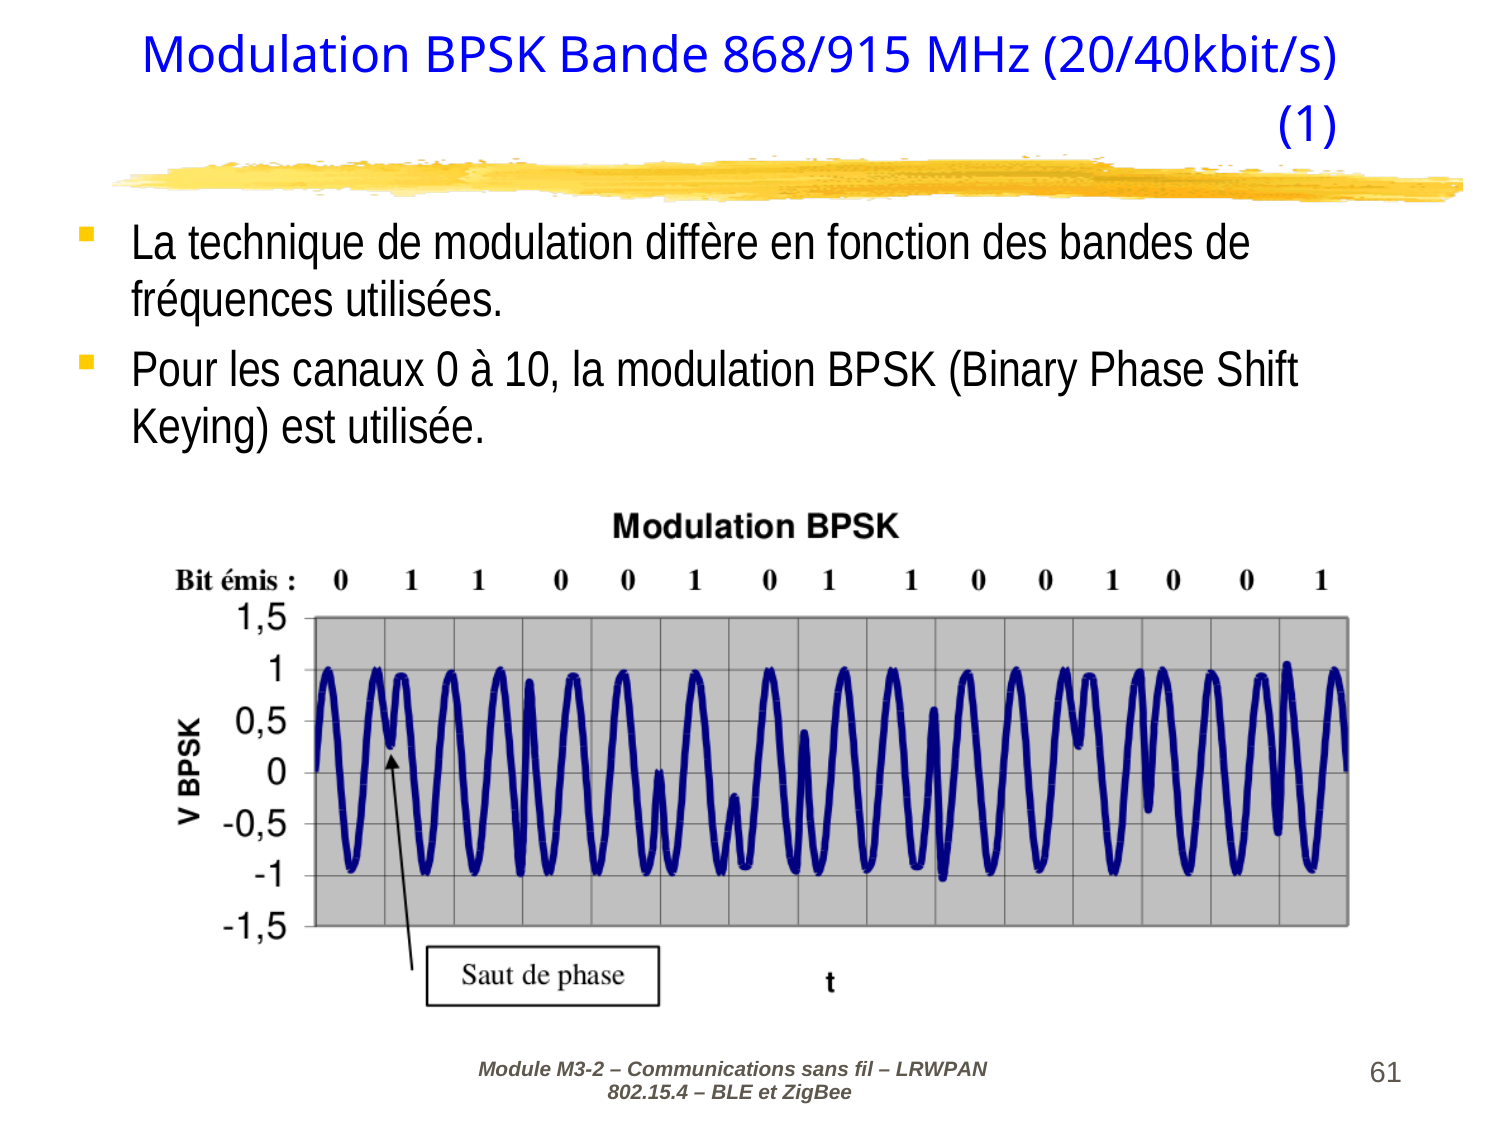

# Modulation BPSK Bande 868/915 MHz (20/40kbit/s) (1)
La technique de modulation diffère en fonction des bandes de fréquences utilisées.
Pour les canaux 0 à 10, la modulation BPSK (Binary Phase Shift Keying) est utilisée.
61